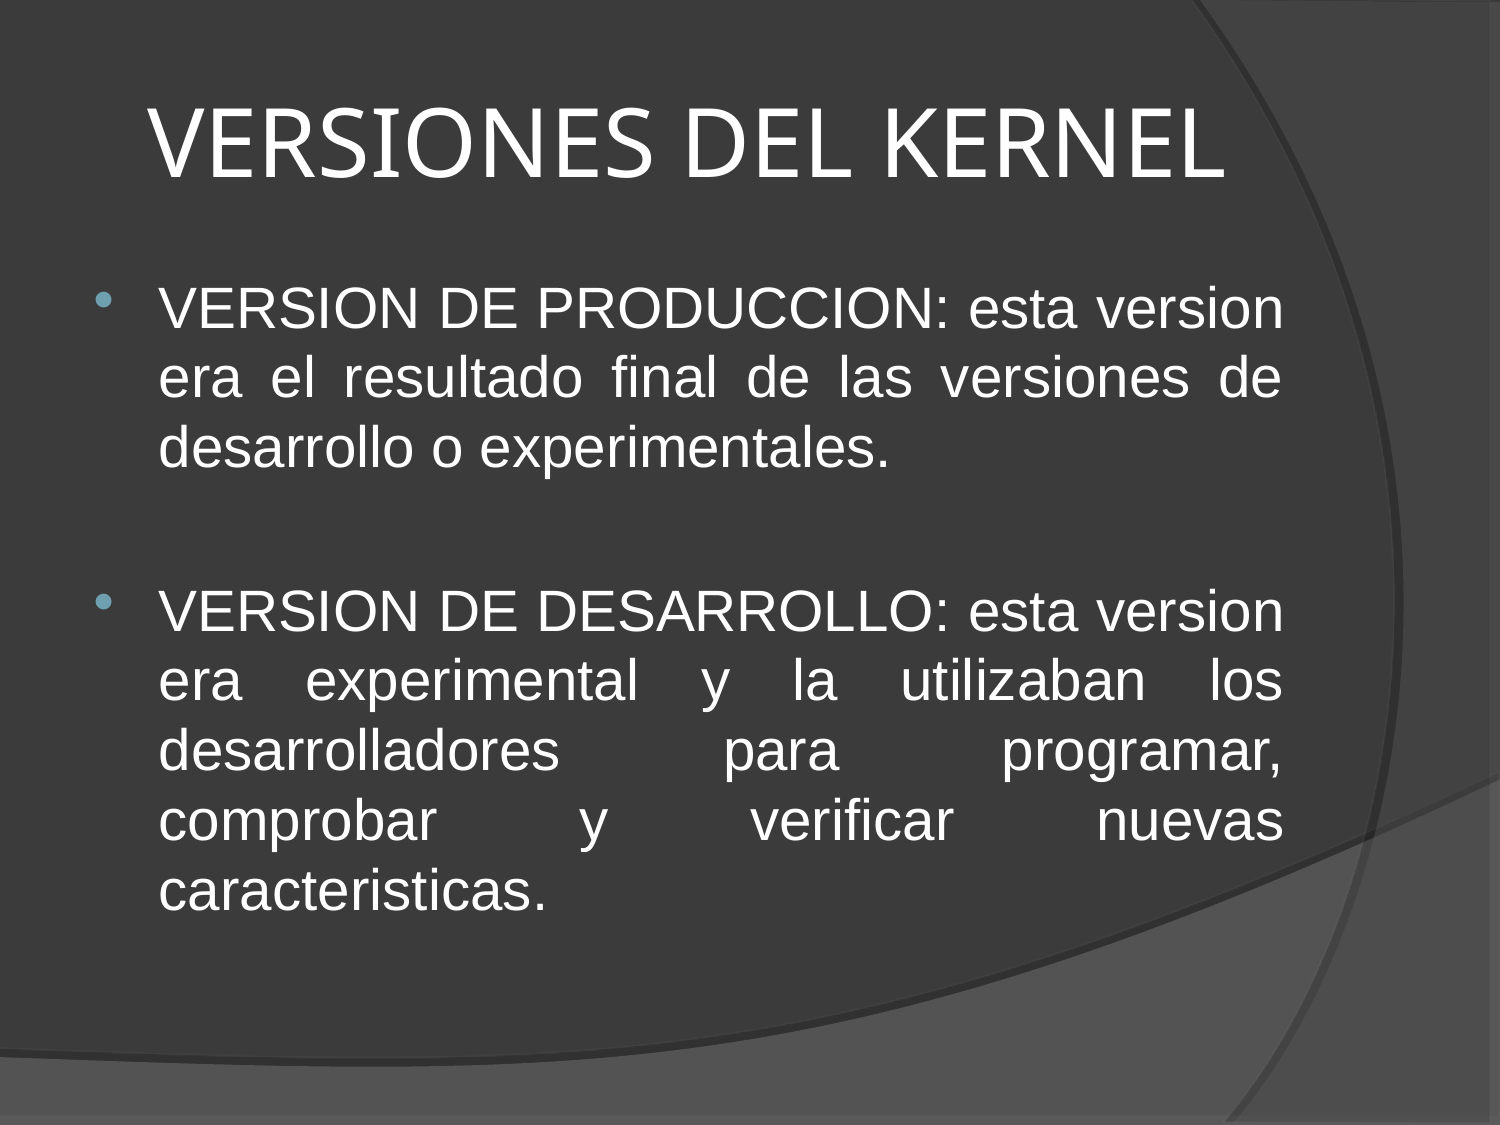

# VERSIONES DEL KERNEL
VERSION DE PRODUCCION: esta version era el resultado final de las versiones de desarrollo o experimentales.
VERSION DE DESARROLLO: esta version era experimental y la utilizaban los desarrolladores para programar, comprobar y verificar nuevas caracteristicas.